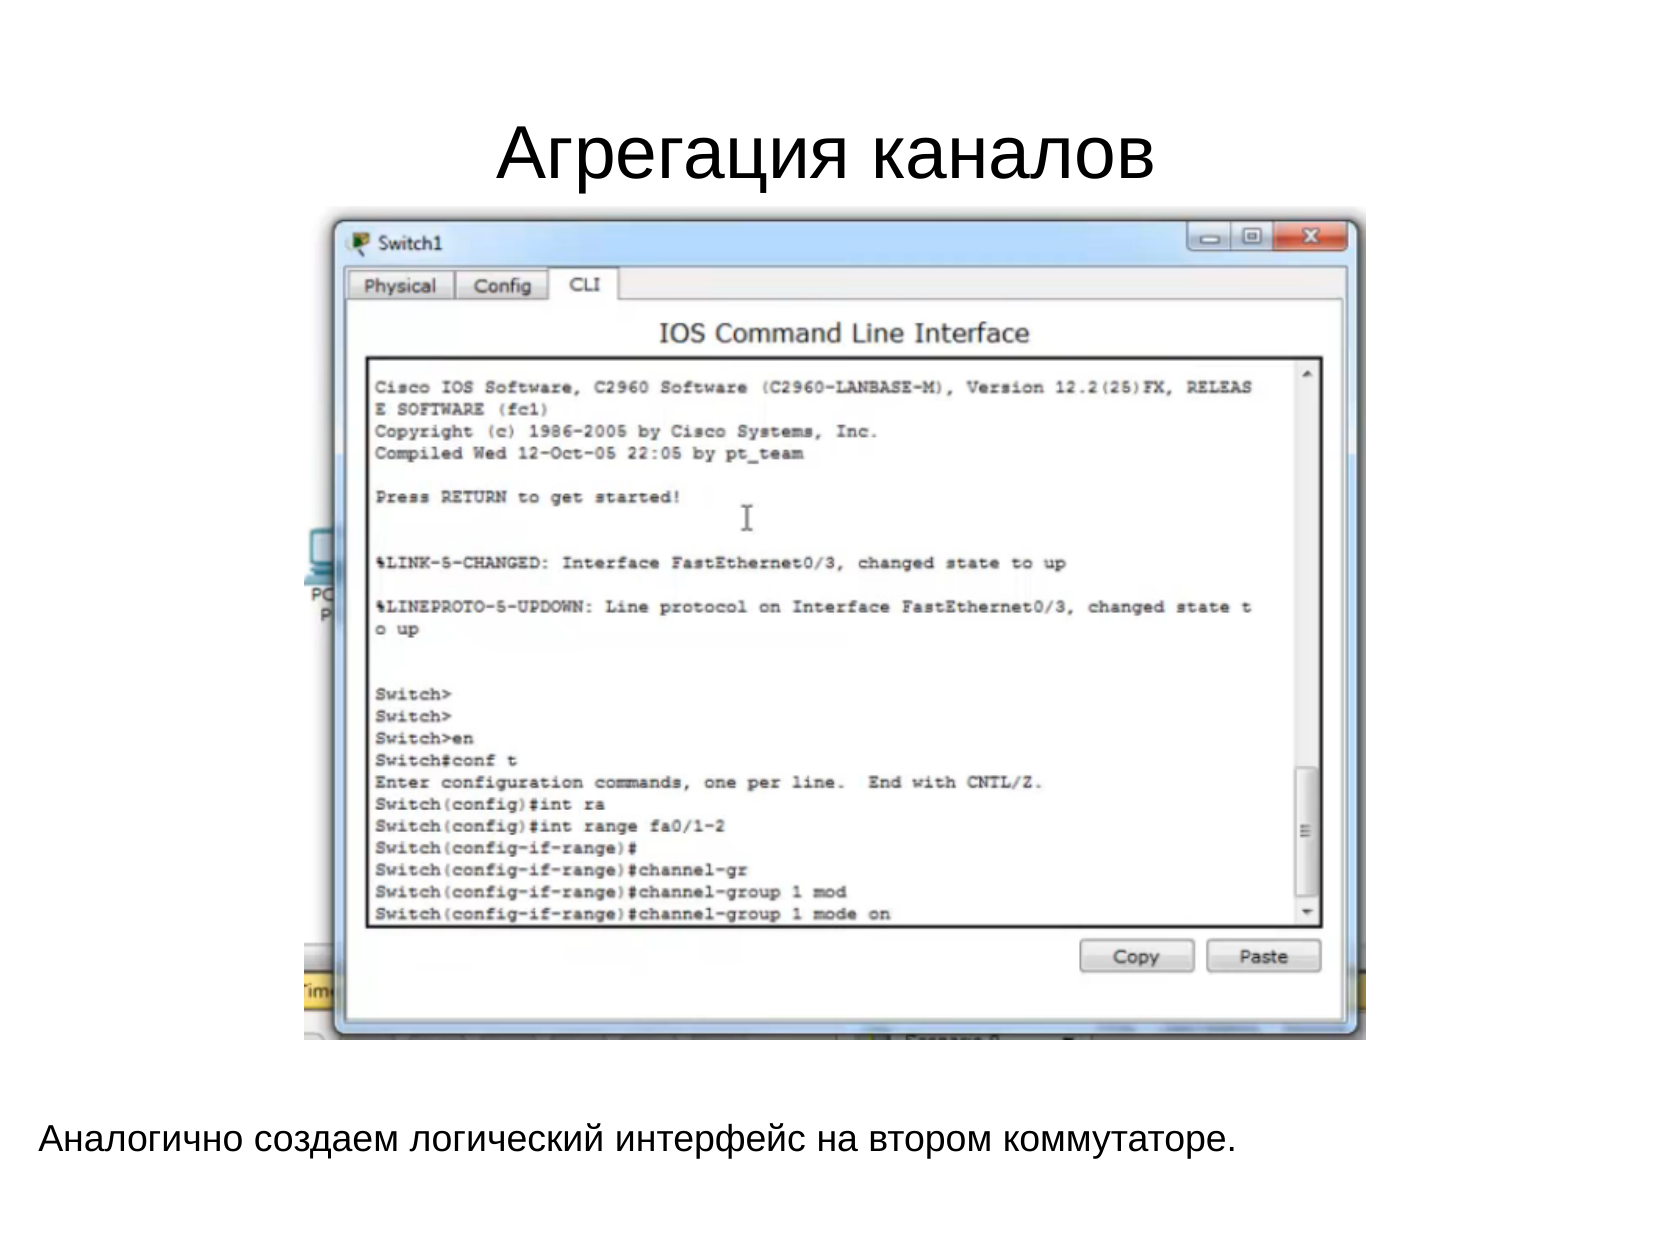

# Агрегация каналов
Аналогично создаем логический интерфейс на втором коммутаторе.